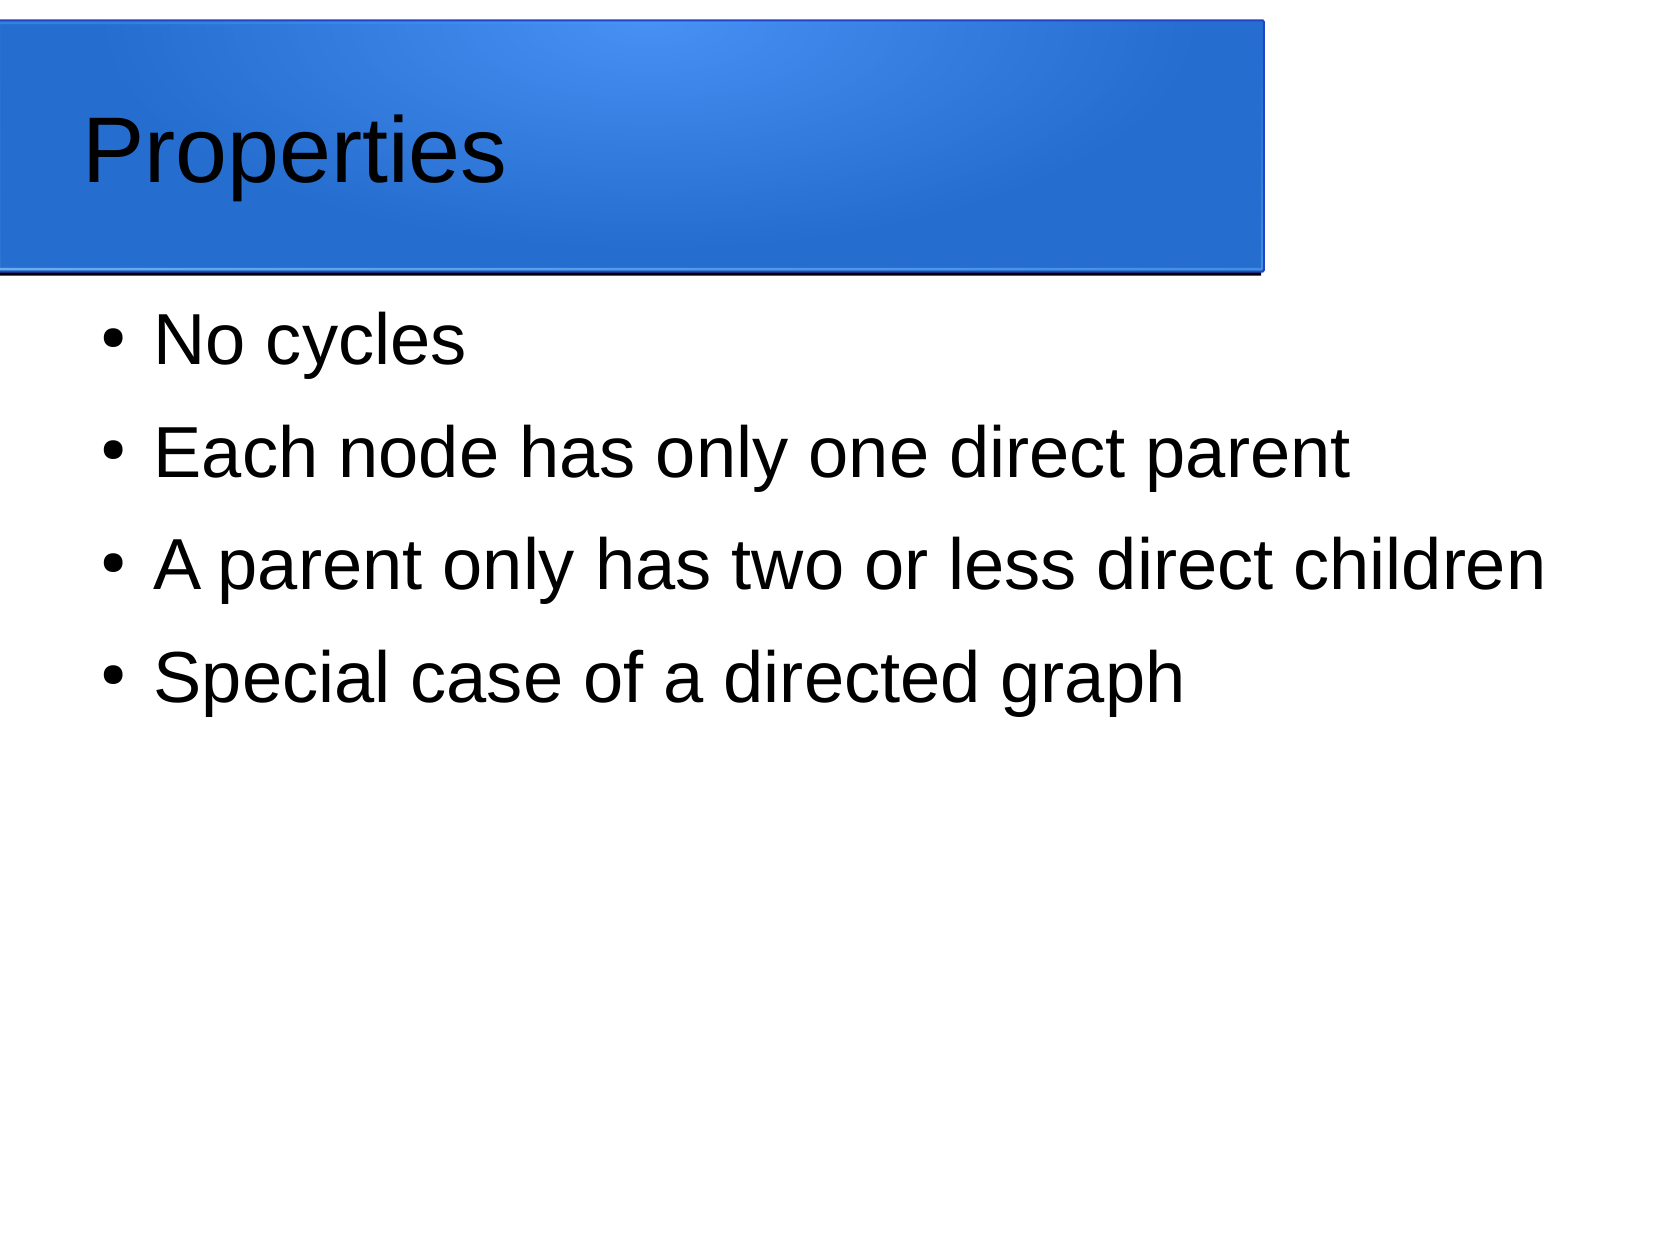

# Properties
No cycles
Each node has only one direct parent
A parent only has two or less direct children
Special case of a directed graph